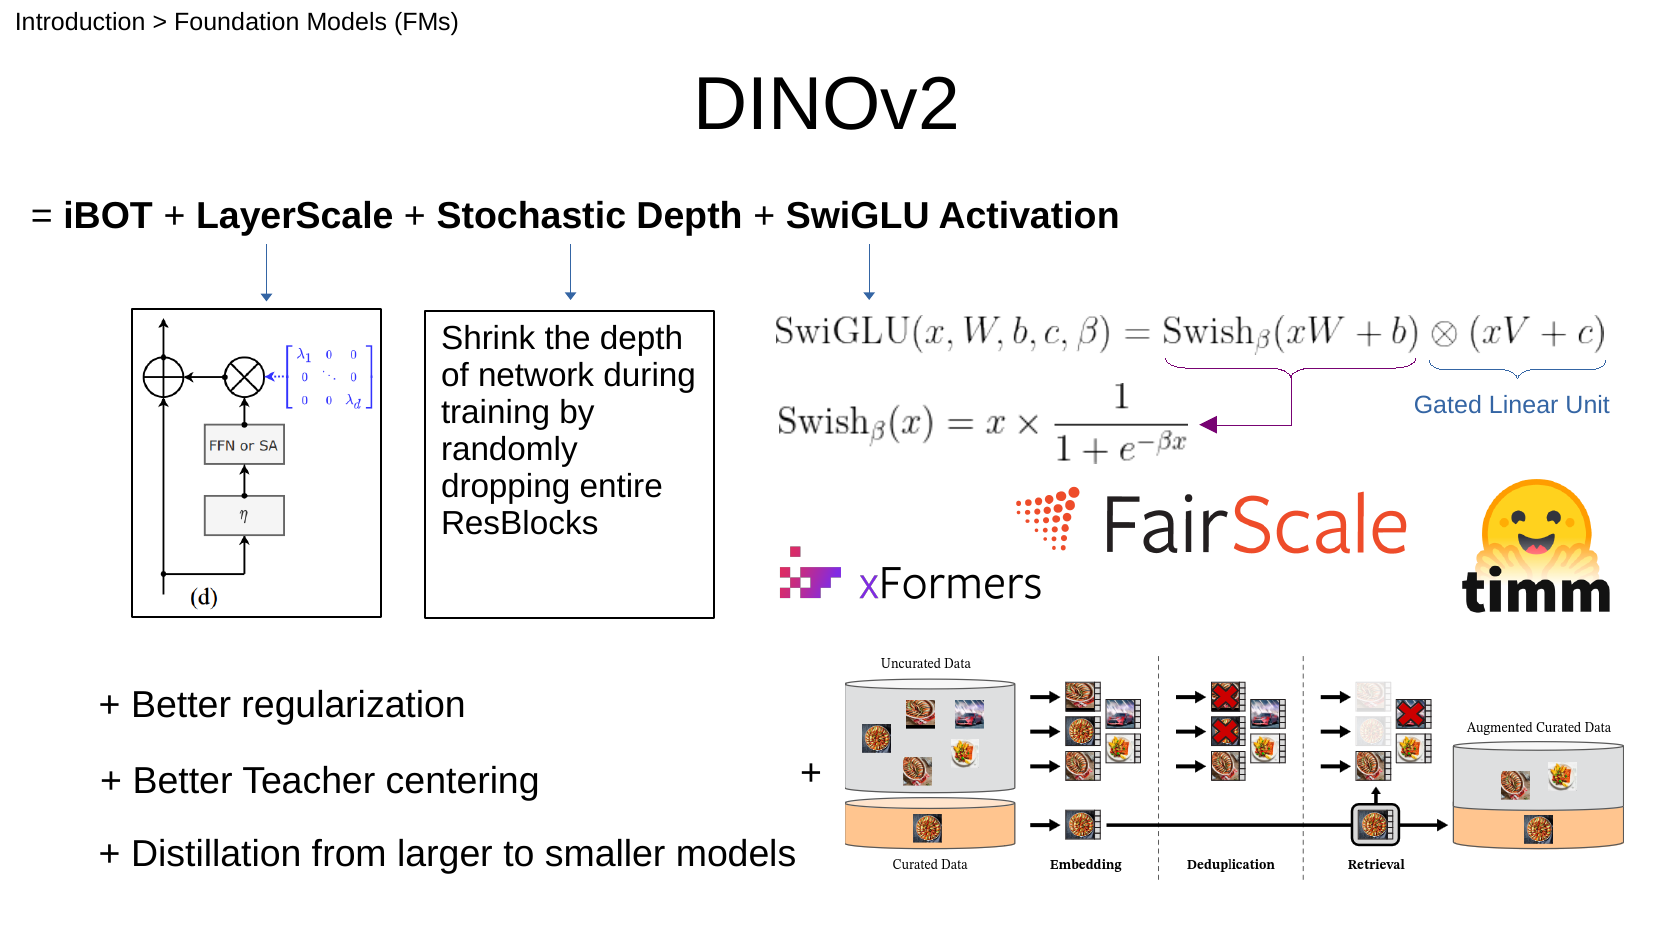

Introduction > Foundation Models (FMs)
# DINOv2
= iBOT + LayerScale + Stochastic Depth + SwiGLU Activation
Shrink the depth of network during training by randomly dropping entire ResBlocks
Gated Linear Unit
+ Better regularization
+
+ Better Teacher centering
+ Distillation from larger to smaller models